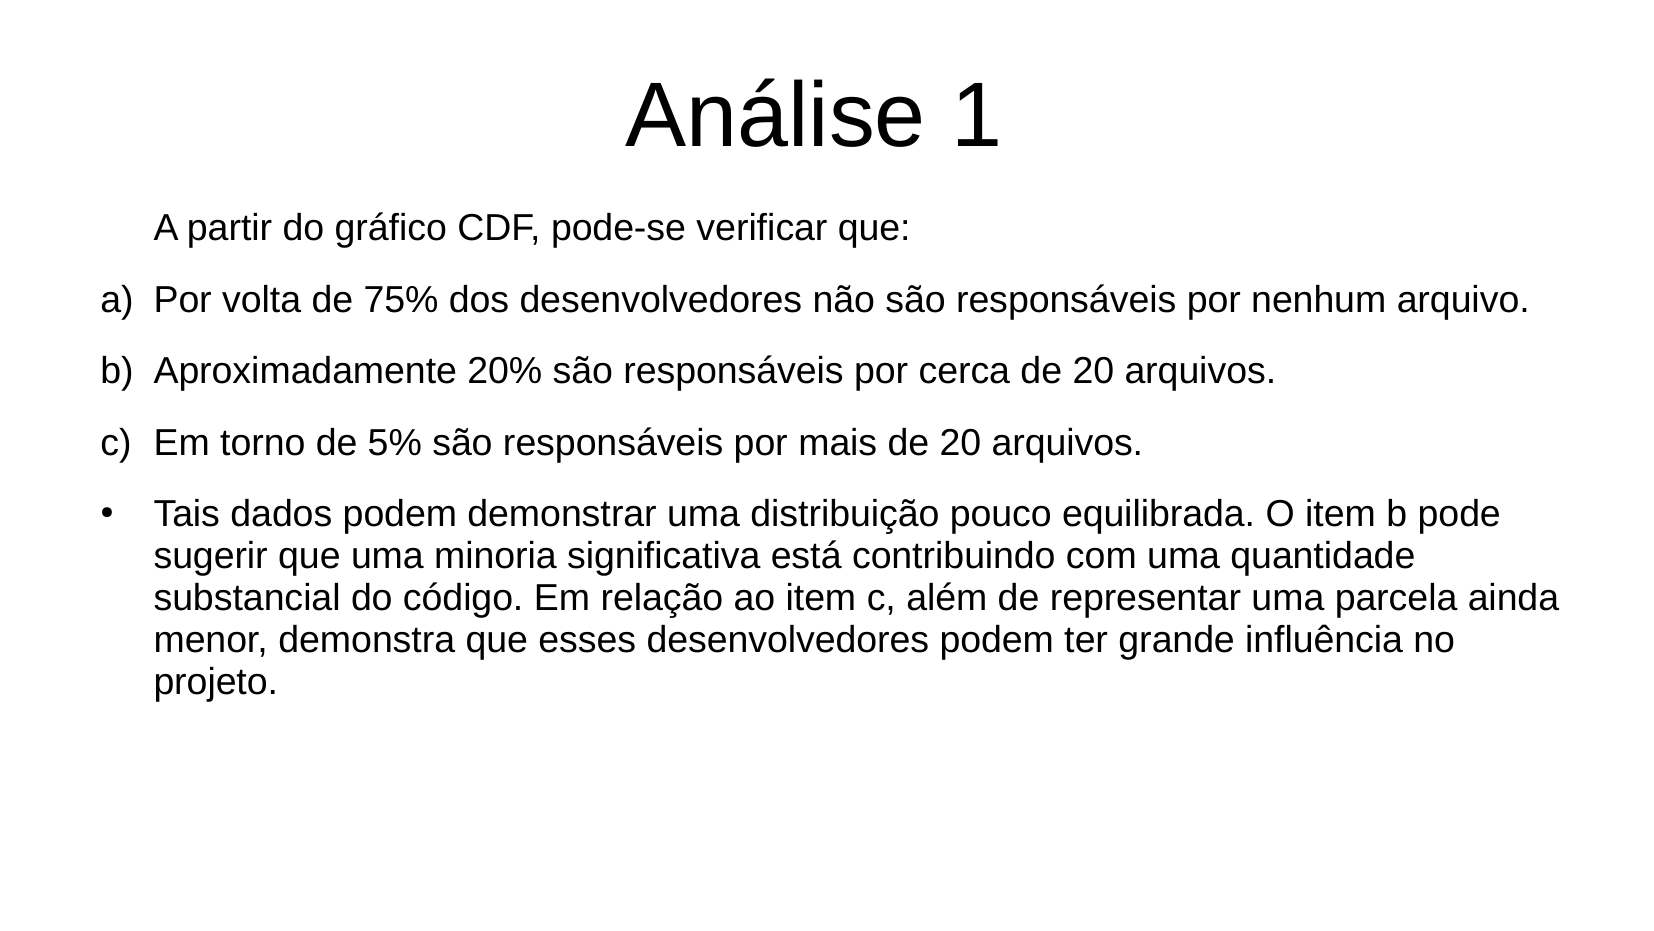

# Análise 1
A partir do gráfico CDF, pode-se verificar que:
Por volta de 75% dos desenvolvedores não são responsáveis por nenhum arquivo.
Aproximadamente 20% são responsáveis por cerca de 20 arquivos.
Em torno de 5% são responsáveis por mais de 20 arquivos.
Tais dados podem demonstrar uma distribuição pouco equilibrada. O item b pode sugerir que uma minoria significativa está contribuindo com uma quantidade substancial do código. Em relação ao item c, além de representar uma parcela ainda menor, demonstra que esses desenvolvedores podem ter grande influência no projeto.